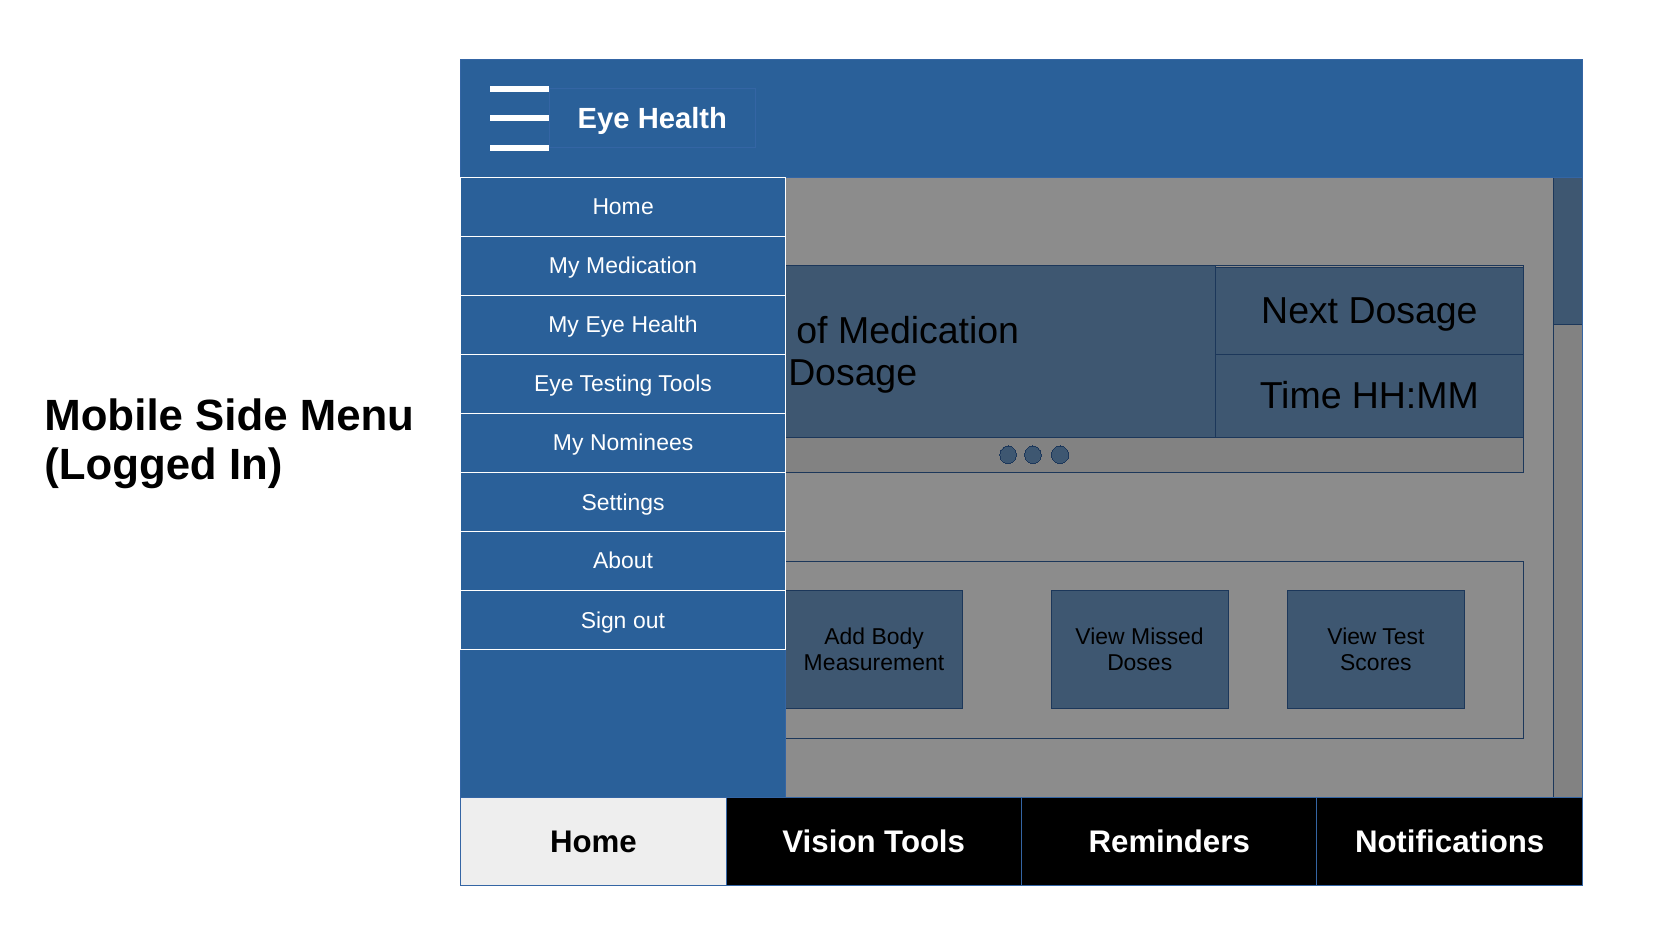

Eye Health
Home
My Reminders
My Medication
Name of Medication
Dosage
Next Dosage
My Eye Health
Eye Testing Tools
Time HH:MM
Mobile Side Menu (Logged In)
My Nominees
Settings
My Eye Health
About
Sign out
Create a Medication Reminder
Add Body Measurement
View Missed Doses
View Test Scores
Home
Vision Tools
Reminders
Notifications